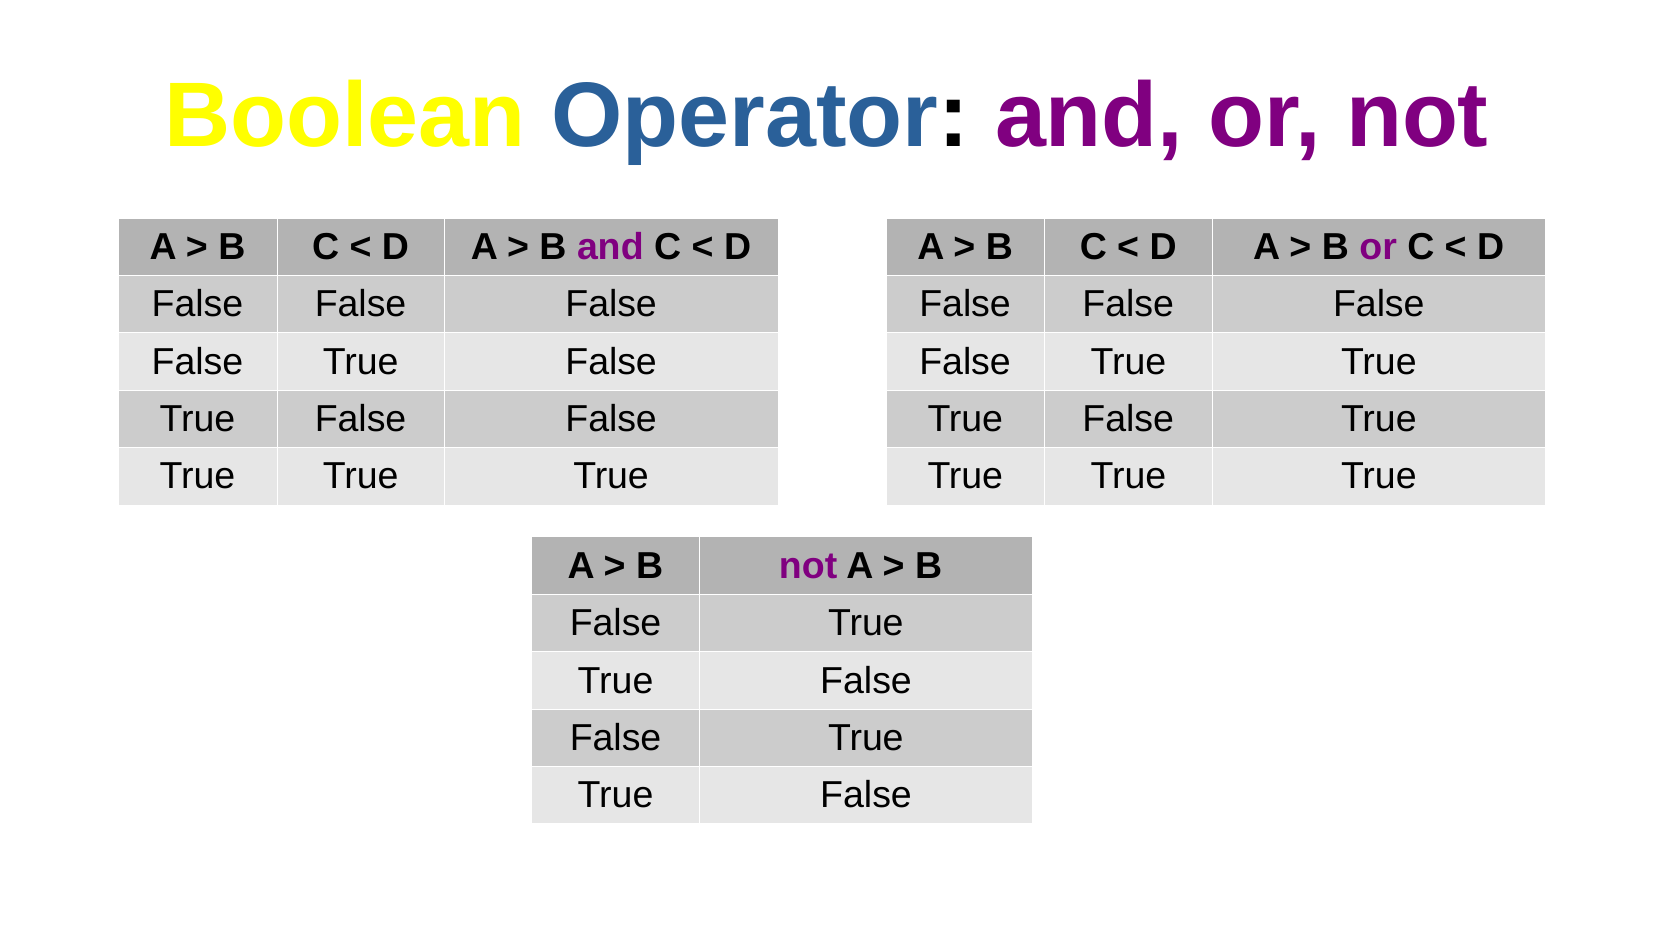

# Boolean Operator: and, or, not
| A > B | C < D | A > B and C < D |
| --- | --- | --- |
| False | False | False |
| False | True | False |
| True | False | False |
| True | True | True |
| A > B | C < D | A > B or C < D |
| --- | --- | --- |
| False | False | False |
| False | True | True |
| True | False | True |
| True | True | True |
| A > B | not A > B |
| --- | --- |
| False | True |
| True | False |
| False | True |
| True | False |